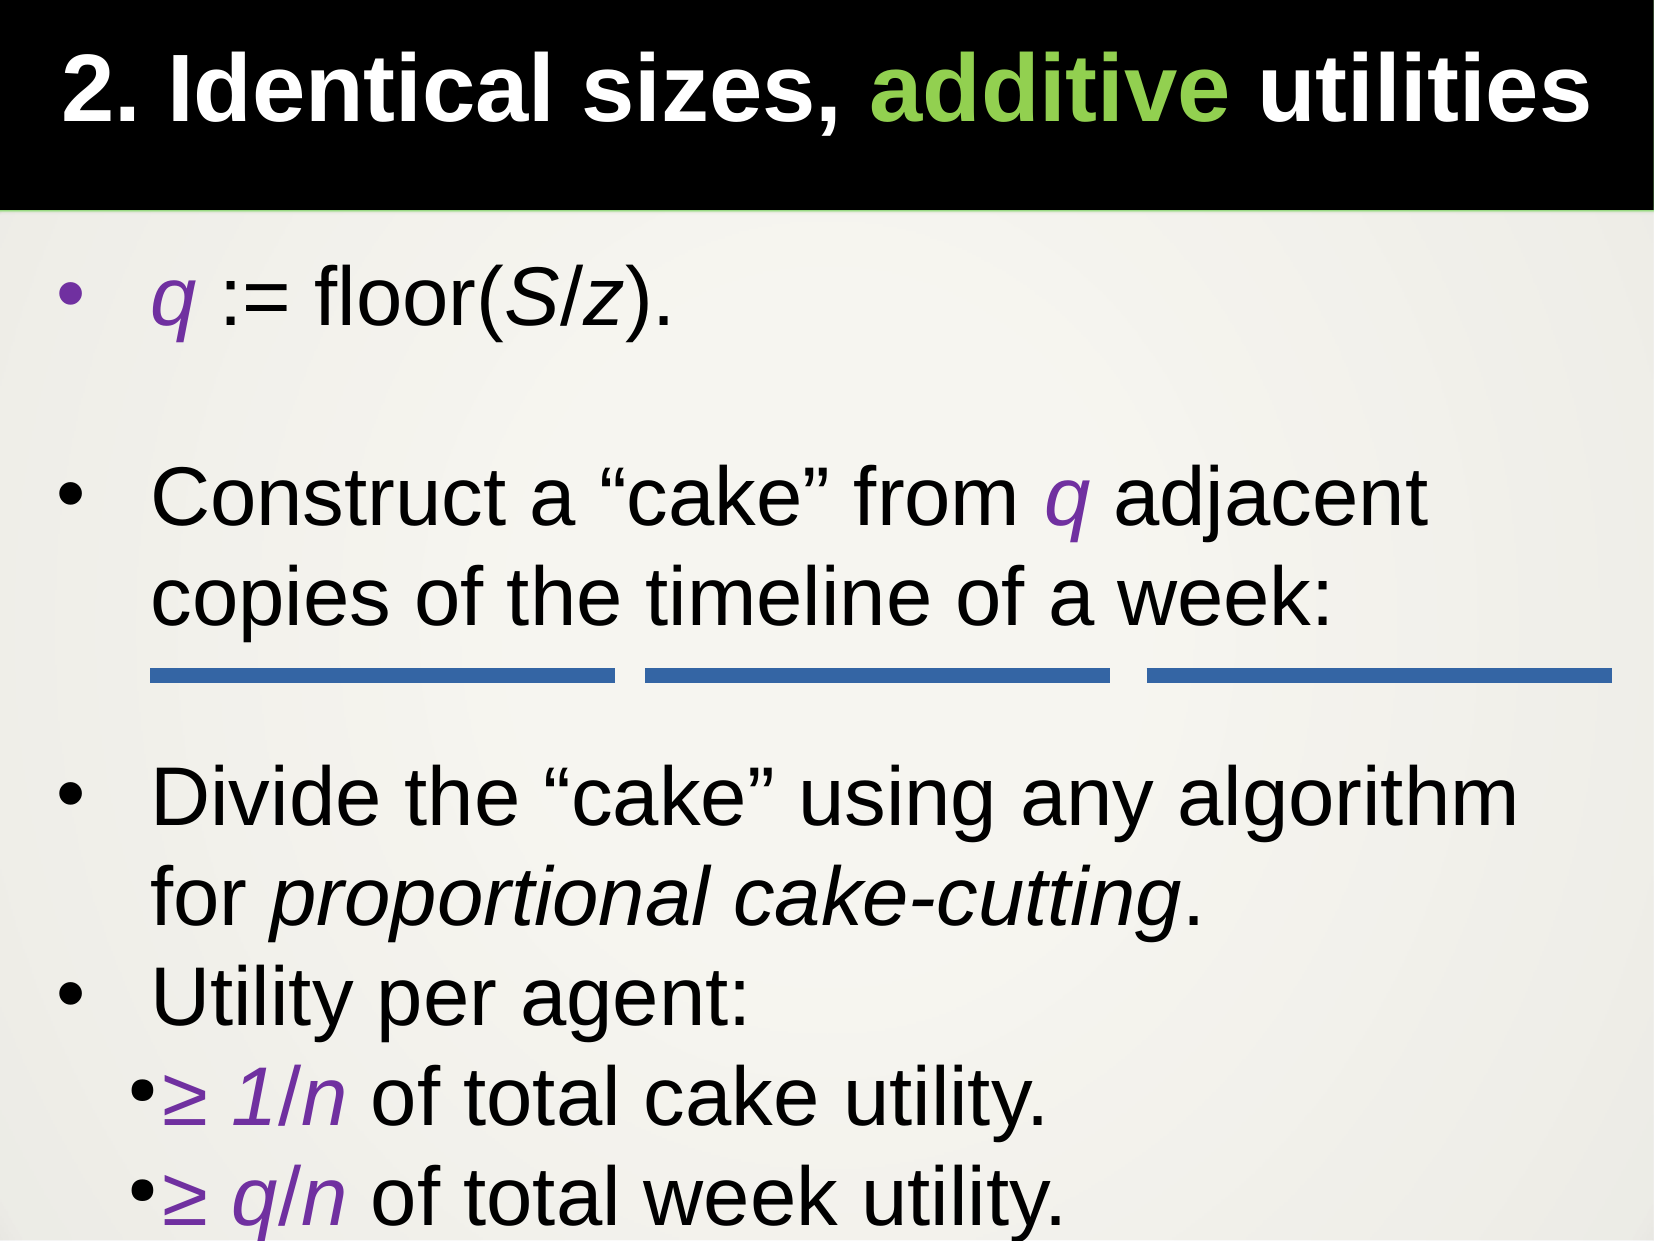

# 2. Identical sizes, additive utilities
q := floor(S/z).
Construct a “cake” from q adjacent copies of the timeline of a week:
Divide the “cake” using any algorithm for proportional cake-cutting.
Utility per agent:
≥ 1/n of total cake utility.
≥ q/n of total week utility.